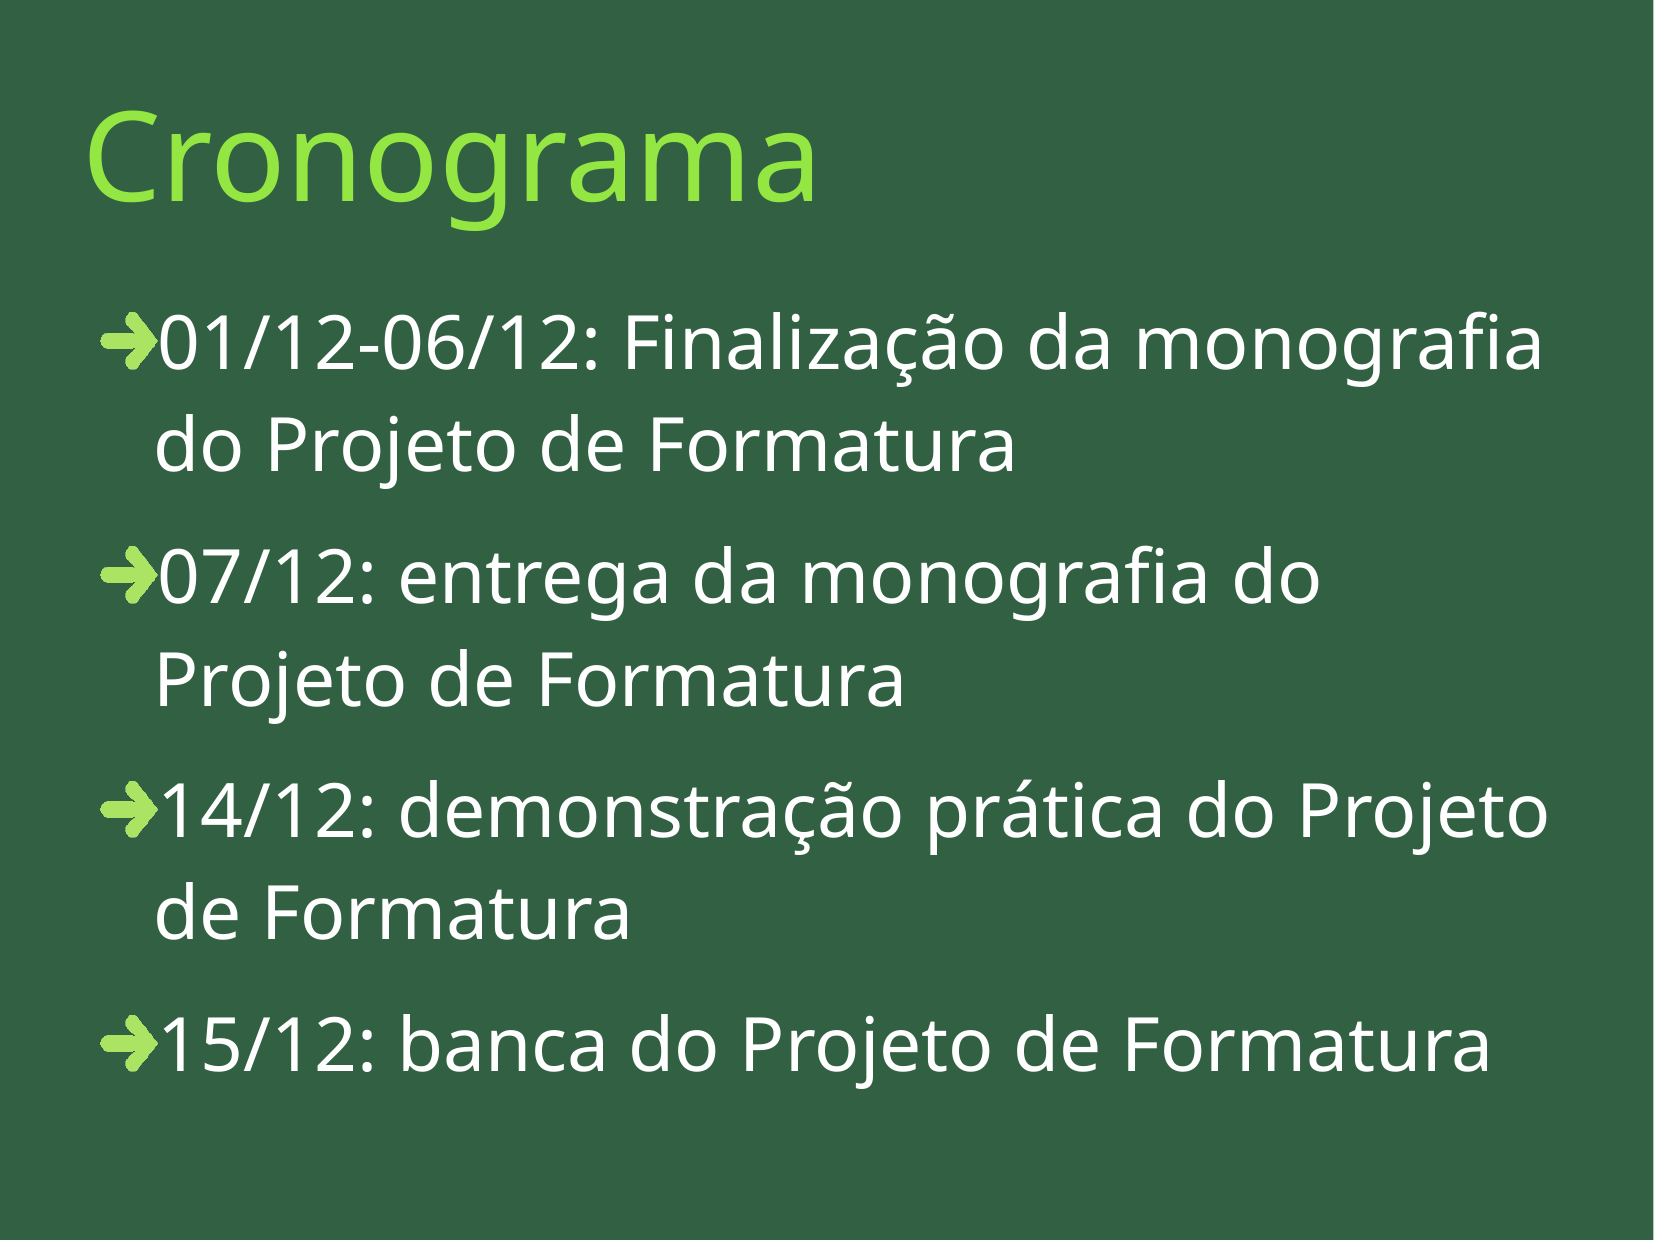

# Cronograma
01/12-06/12: Finalização da monografia do Projeto de Formatura
07/12: entrega da monografia do Projeto de Formatura
14/12: demonstração prática do Projeto de Formatura
15/12: banca do Projeto de Formatura